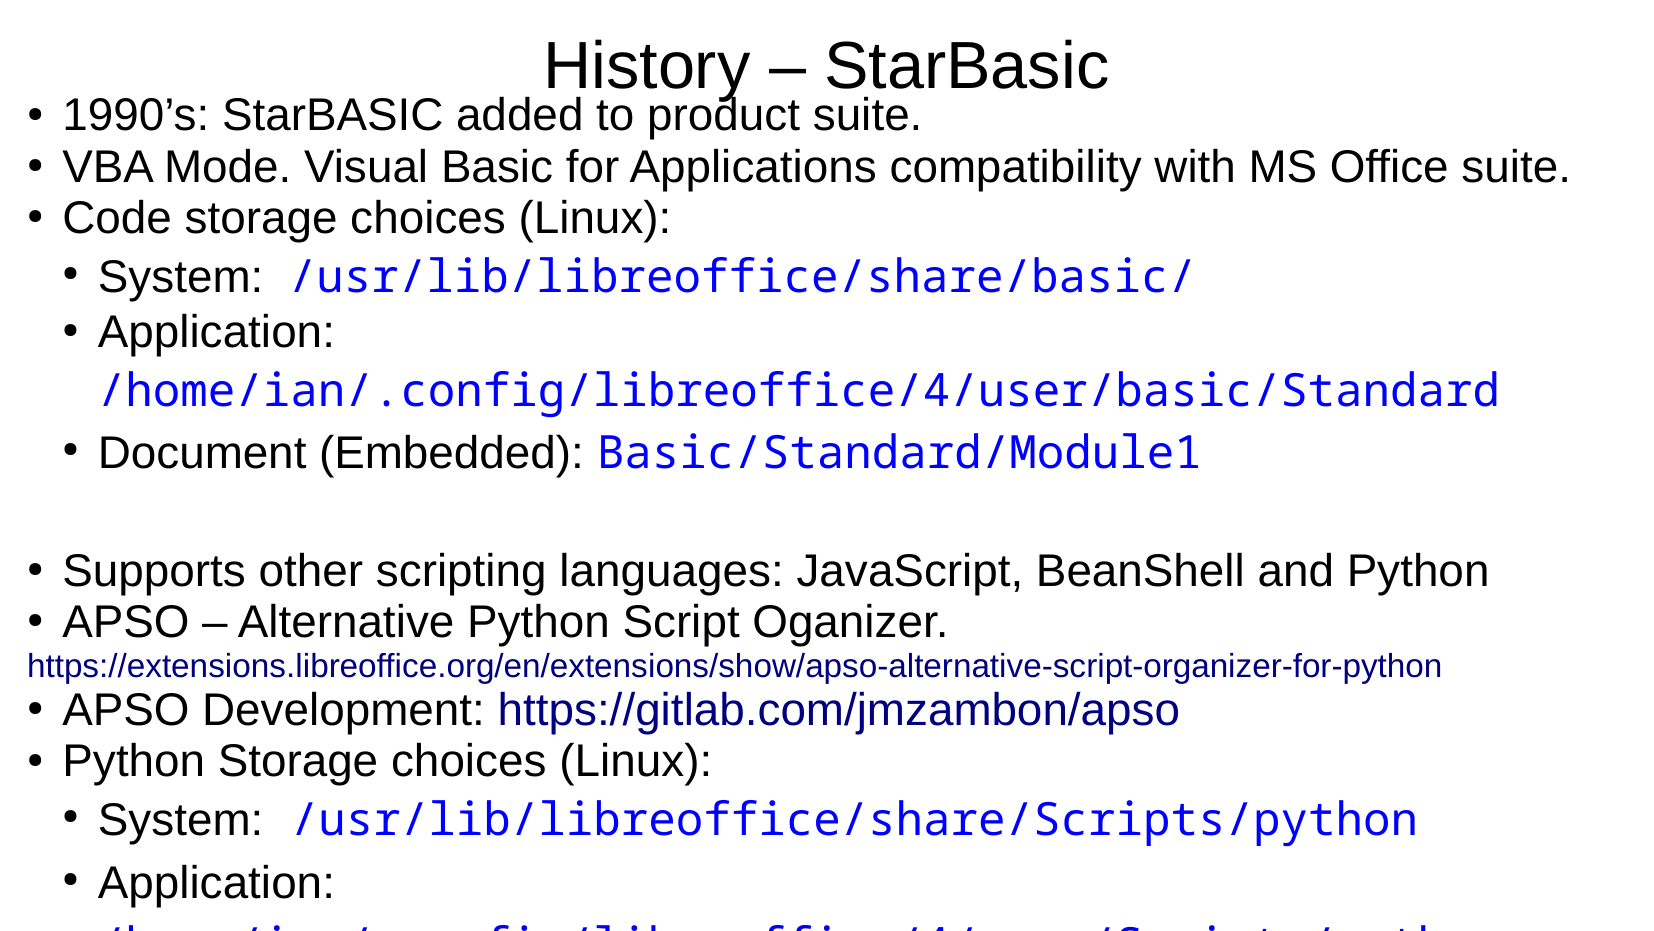

# History – StarBasic
1990’s: StarBASIC added to product suite.
VBA Mode. Visual Basic for Applications compatibility with MS Office suite.
Code storage choices (Linux):
System: /usr/lib/libreoffice/share/basic/
Application: /home/ian/.config/libreoffice/4/user/basic/Standard
Document (Embedded): Basic/Standard/Module1
Supports other scripting languages: JavaScript, BeanShell and Python
APSO – Alternative Python Script Oganizer.
https://extensions.libreoffice.org/en/extensions/show/apso-alternative-script-organizer-for-python
APSO Development: https://gitlab.com/jmzambon/apso
Python Storage choices (Linux):
System: /usr/lib/libreoffice/share/Scripts/python
Application: /home/ian/.config/libreoffice/4/user/Scripts/python
Document (Embedded): Scripts/python/module.py